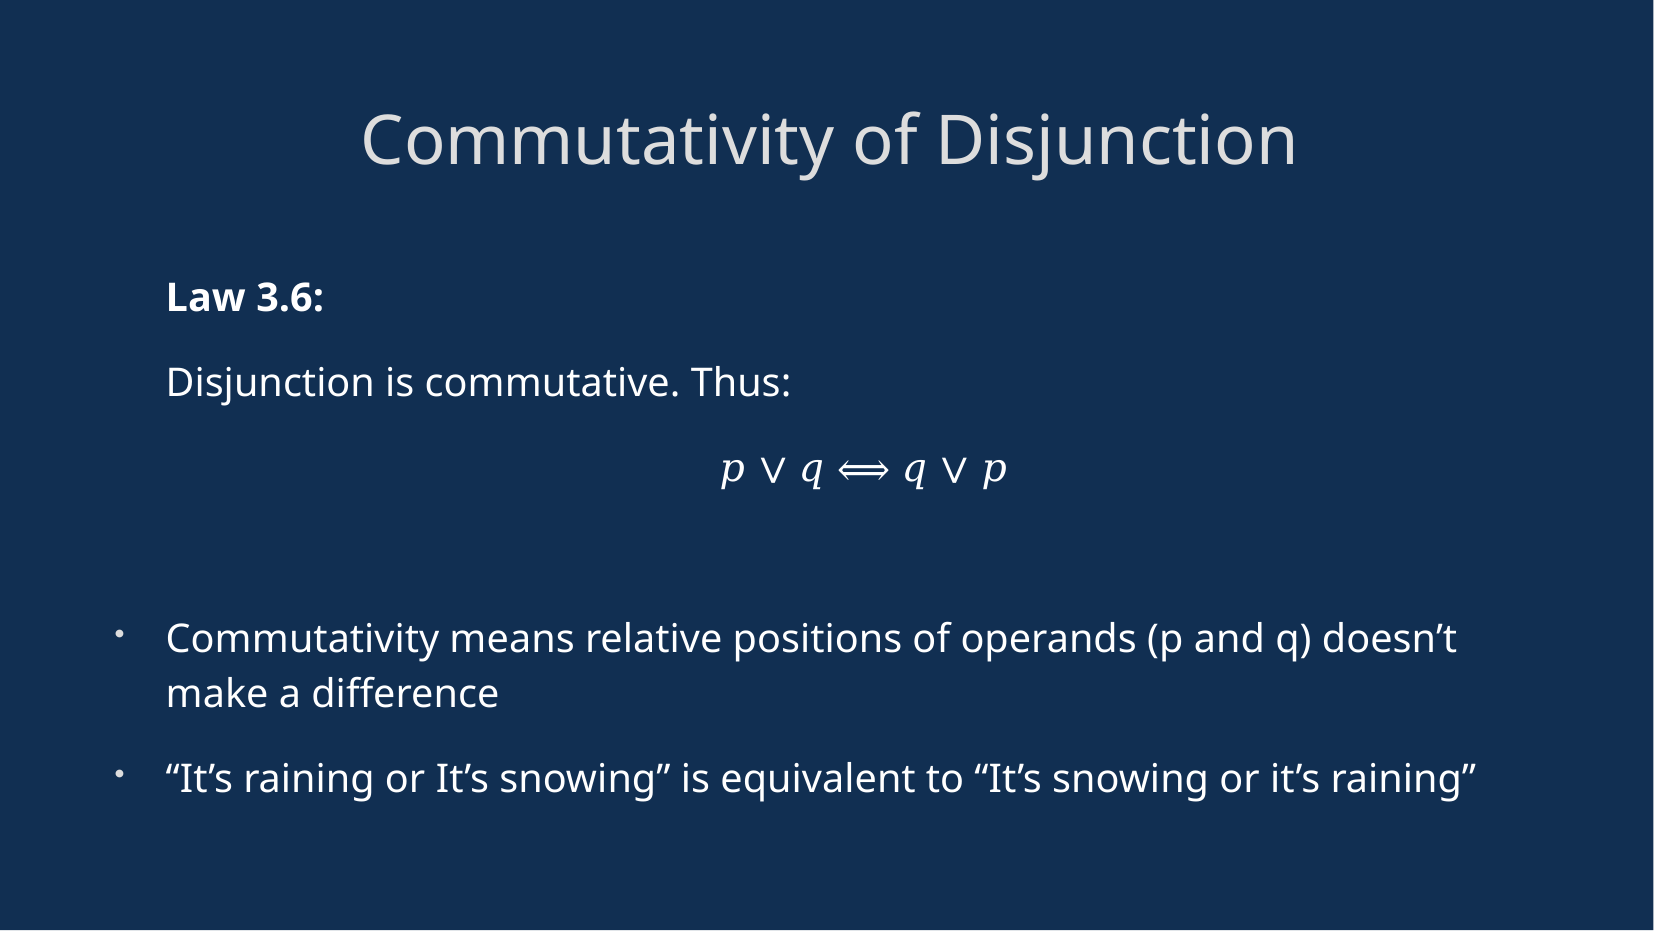

# Commutativity of Disjunction
Law 3.6:
Disjunction is commutative. Thus:
𝑝 ∨ 𝑞 ⟺ 𝑞 ∨ 𝑝
Commutativity means relative positions of operands (p and q) doesn’t make a difference
“It’s raining or It’s snowing” is equivalent to “It’s snowing or it’s raining”